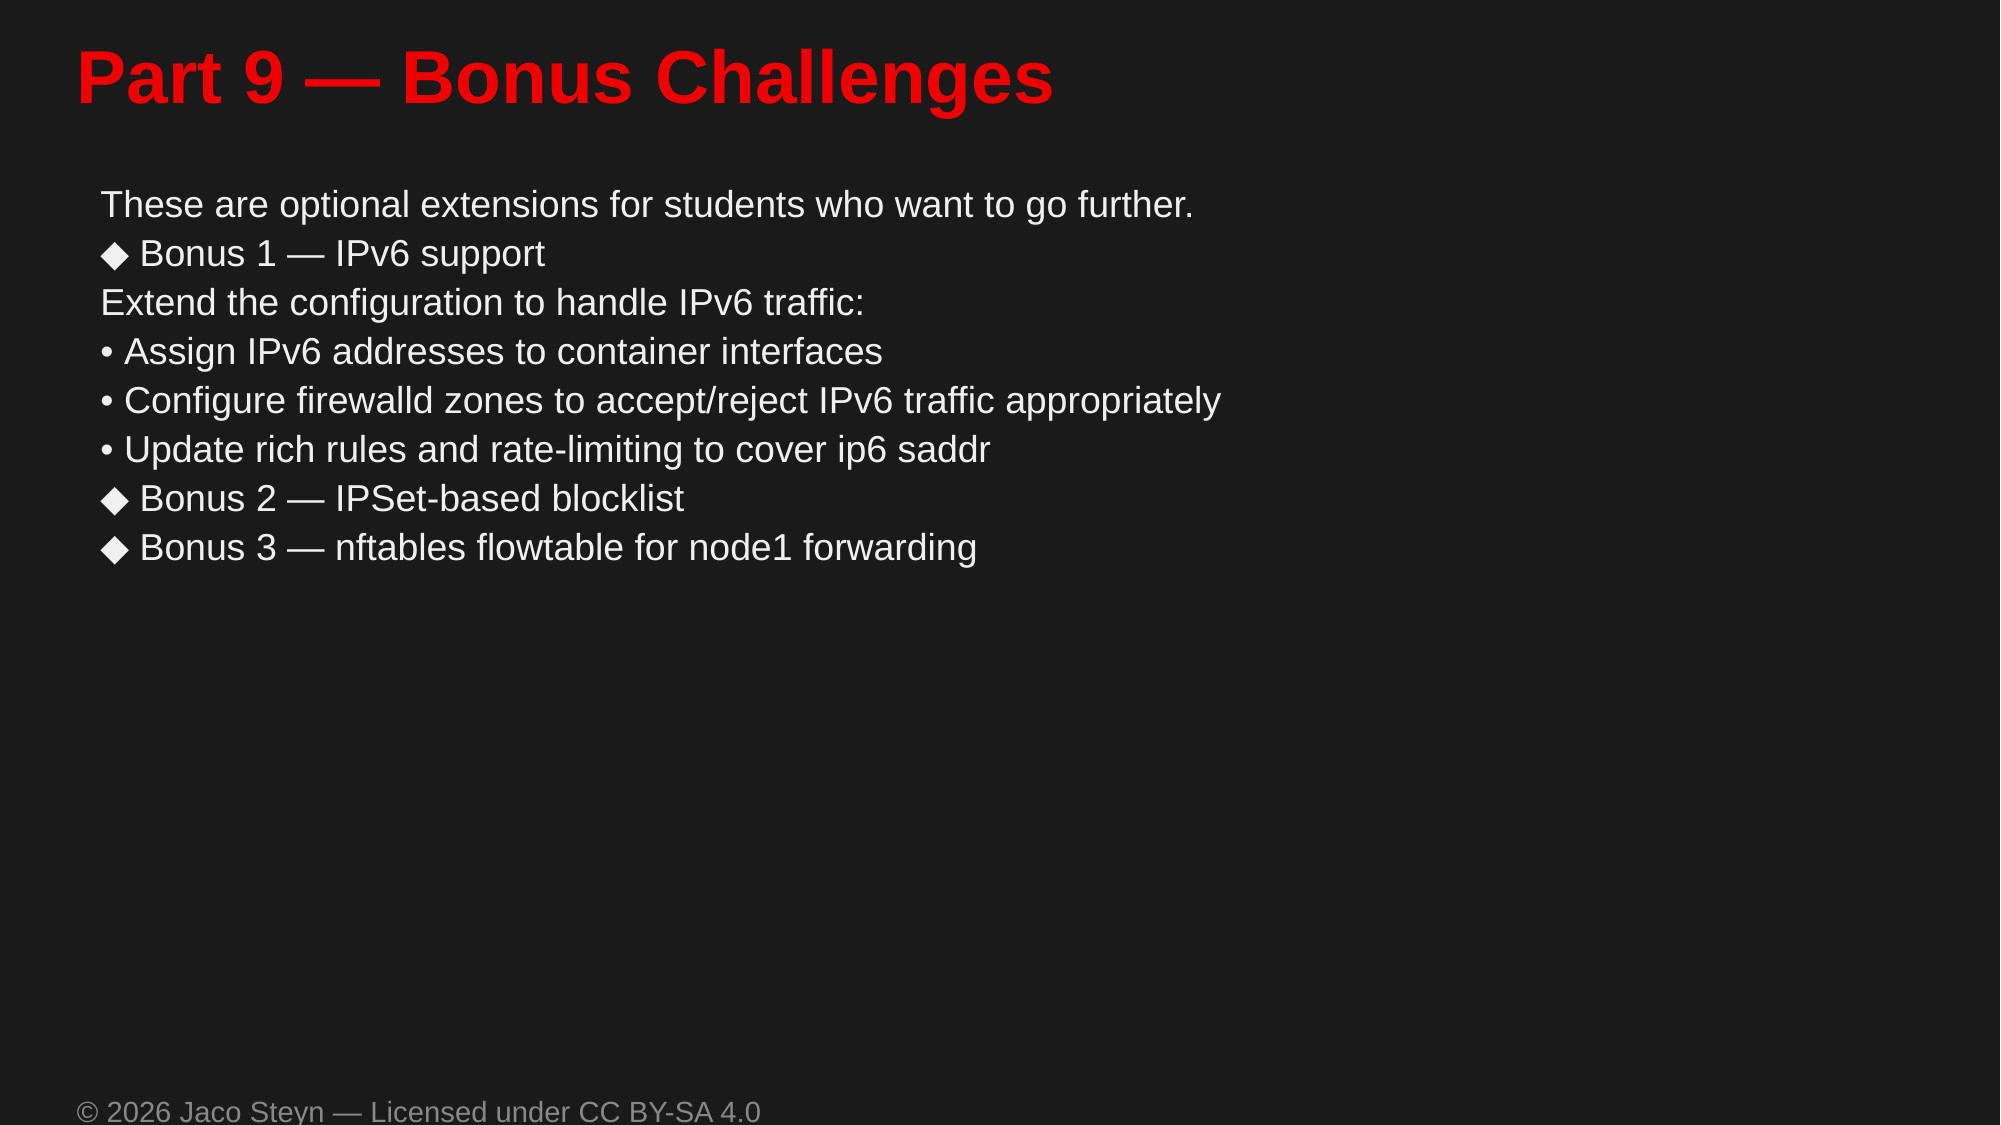

Part 9 — Bonus Challenges
These are optional extensions for students who want to go further.
◆ Bonus 1 — IPv6 support
Extend the configuration to handle IPv6 traffic:
• Assign IPv6 addresses to container interfaces
• Configure firewalld zones to accept/reject IPv6 traffic appropriately
• Update rich rules and rate-limiting to cover ip6 saddr
◆ Bonus 2 — IPSet-based blocklist
◆ Bonus 3 — nftables flowtable for node1 forwarding
© 2026 Jaco Steyn — Licensed under CC BY-SA 4.0